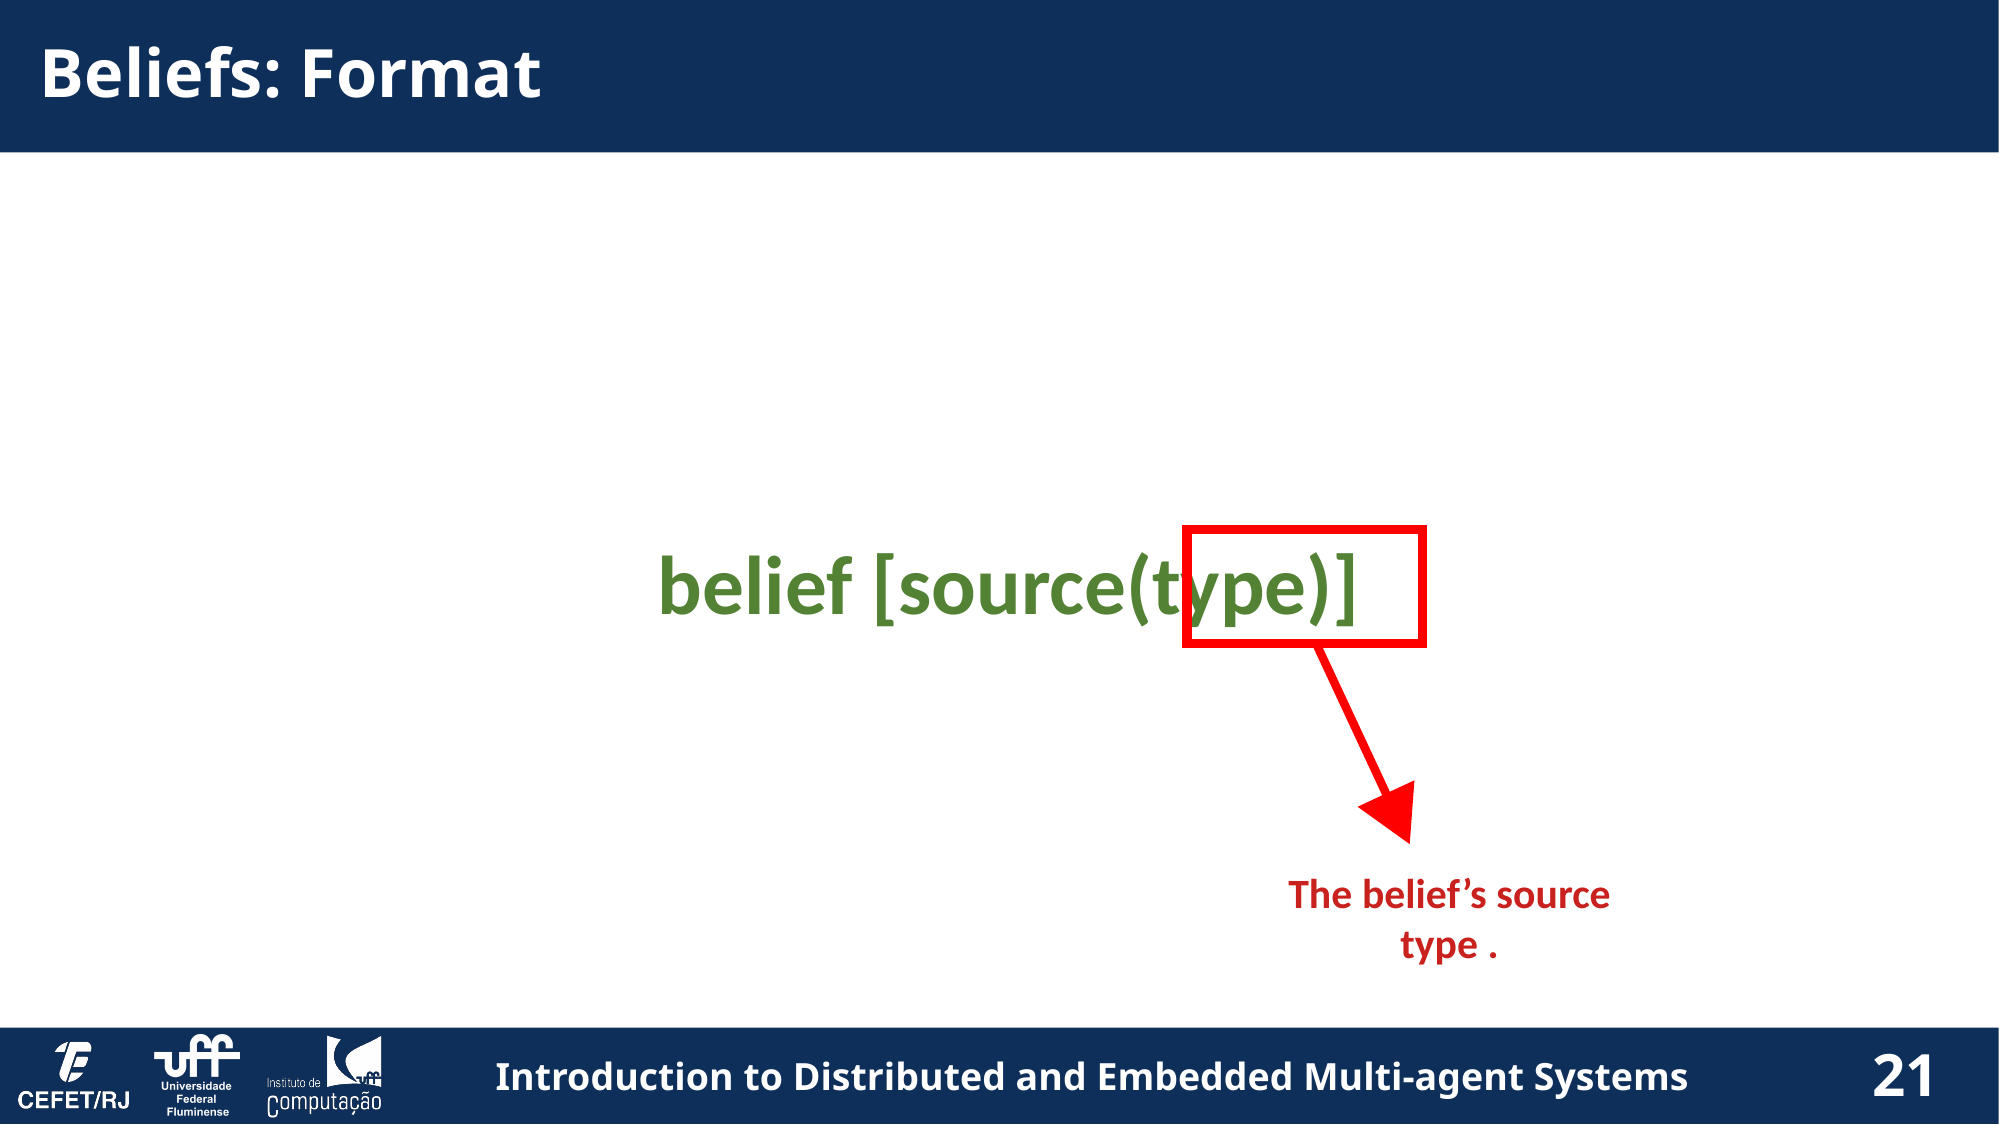

Beliefs: Format
belief [source(type)]
The belief’s source type .